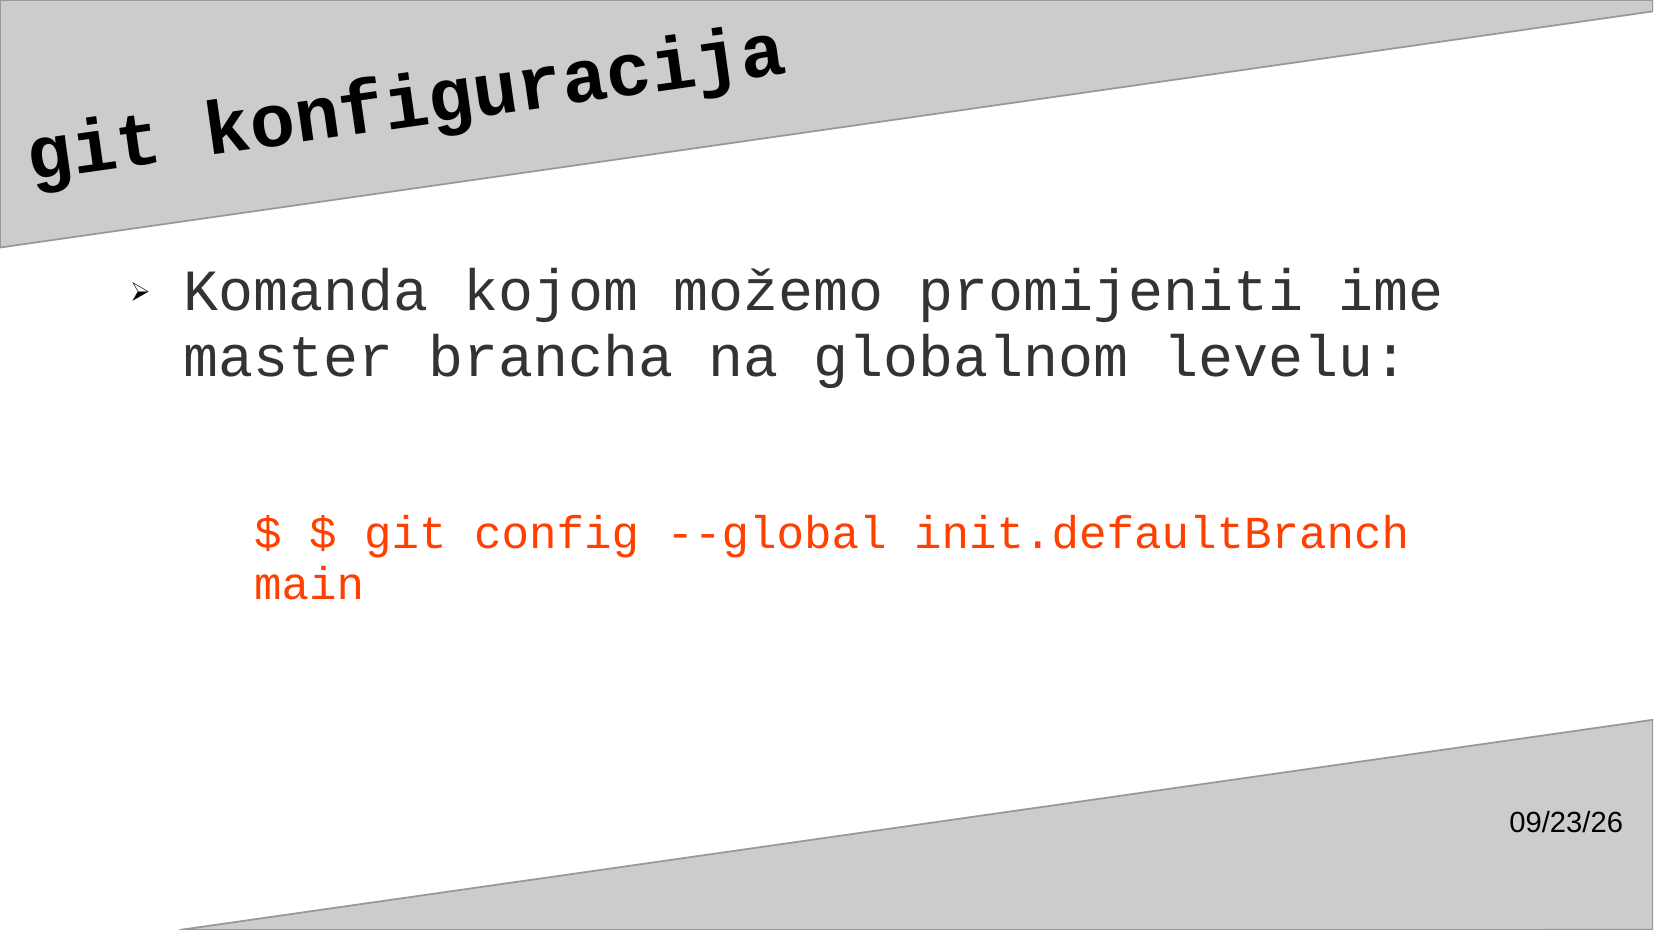

# git konfiguracija
Komanda kojom možemo promijeniti ime master brancha na globalnom levelu:
$ $ git config --global init.defaultBranch main
35